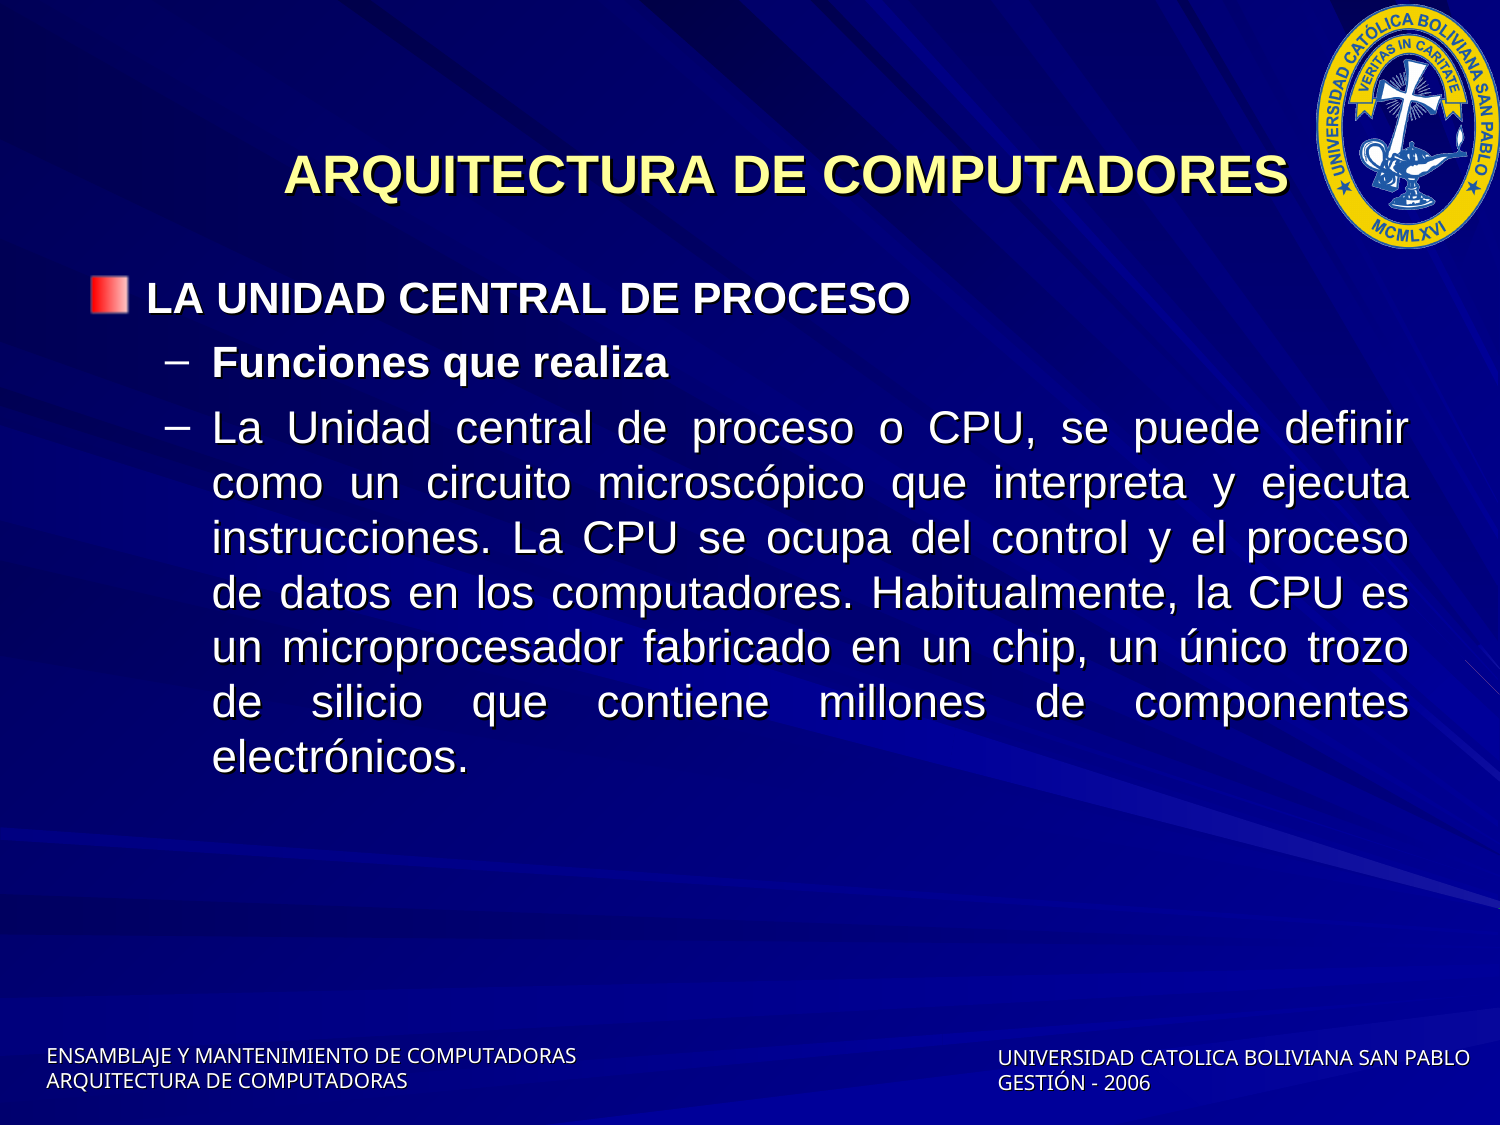

ARQUITECTURA DE COMPUTADORES
# LA UNIDAD CENTRAL DE PROCESO
Funciones que realiza
La Unidad central de proceso o CPU, se puede definir como un circuito microscópico que interpreta y ejecuta instrucciones. La CPU se ocupa del control y el proceso de datos en los computadores. Habitualmente, la CPU es un microprocesador fabricado en un chip, un único trozo de silicio que contiene millones de componentes electrónicos.